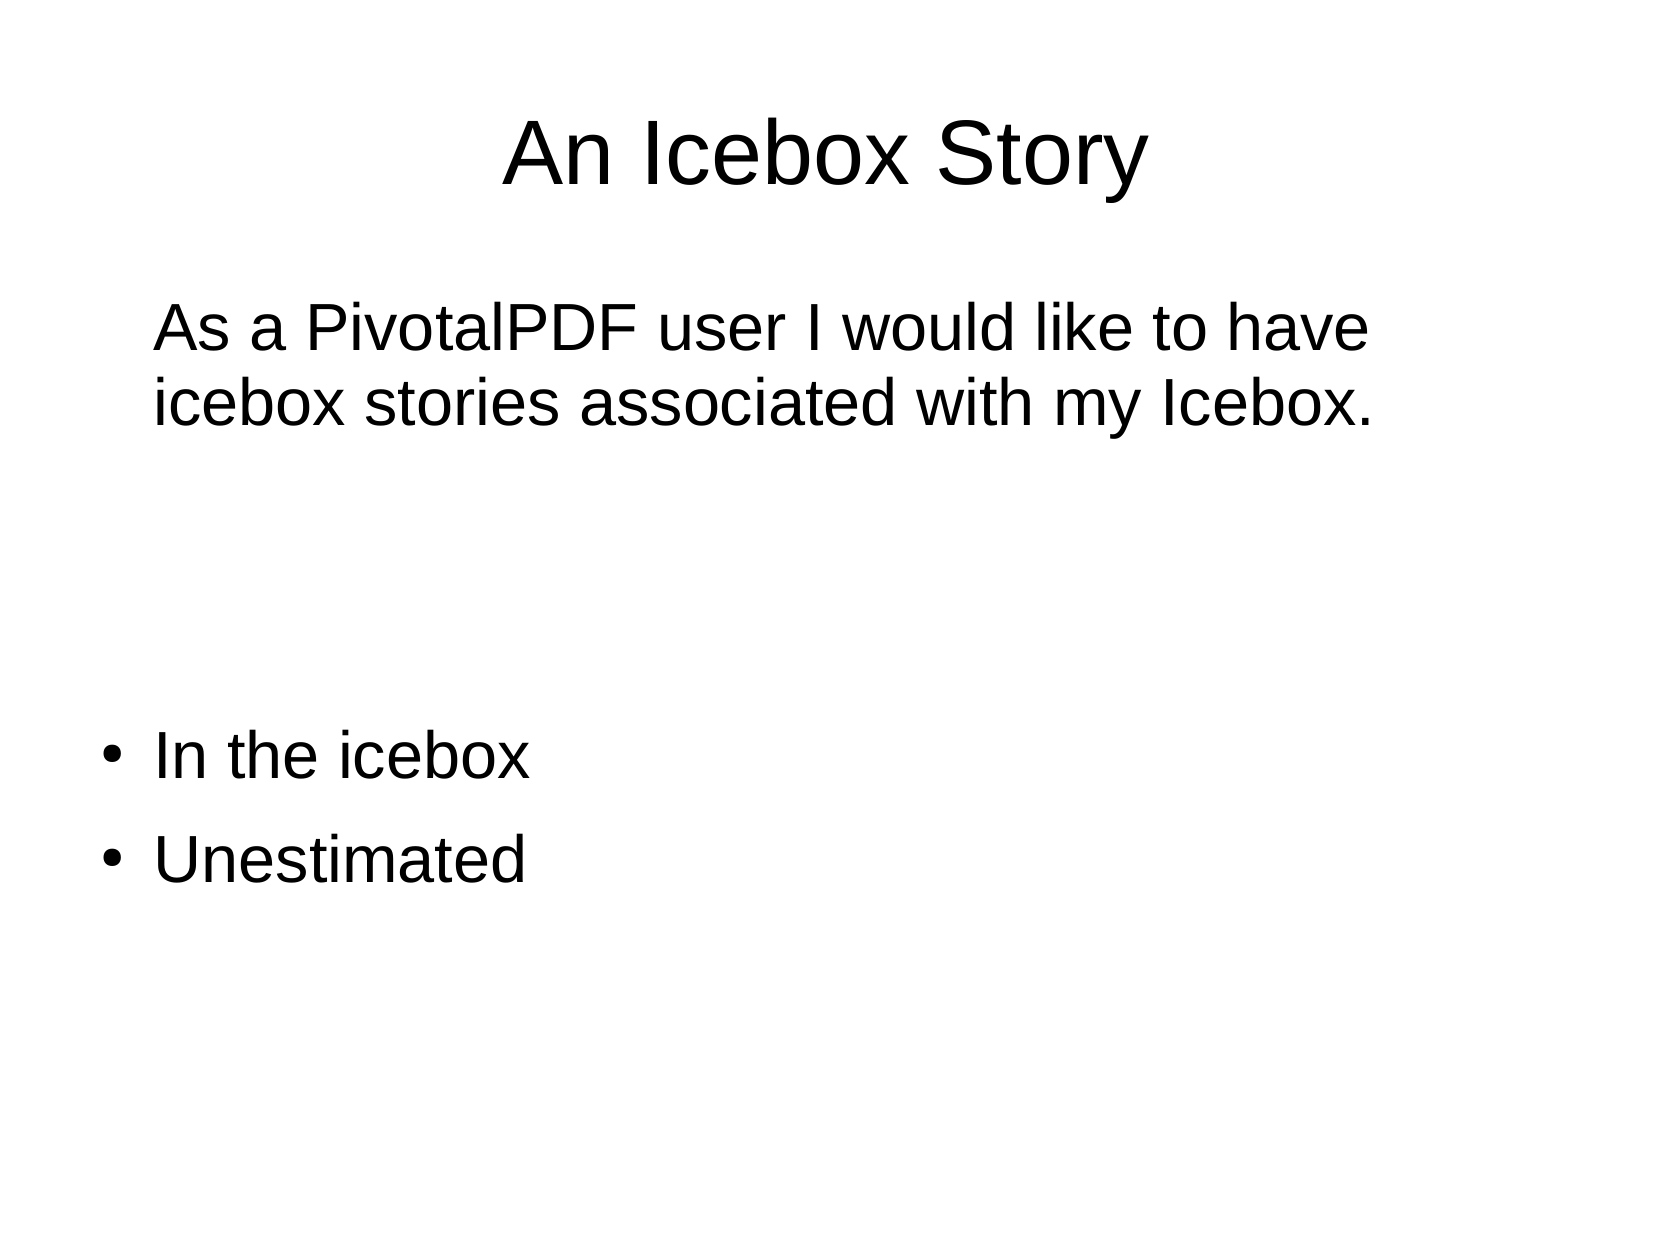

# An Icebox Story
As a PivotalPDF user I would like to have icebox stories associated with my Icebox.
In the icebox
Unestimated